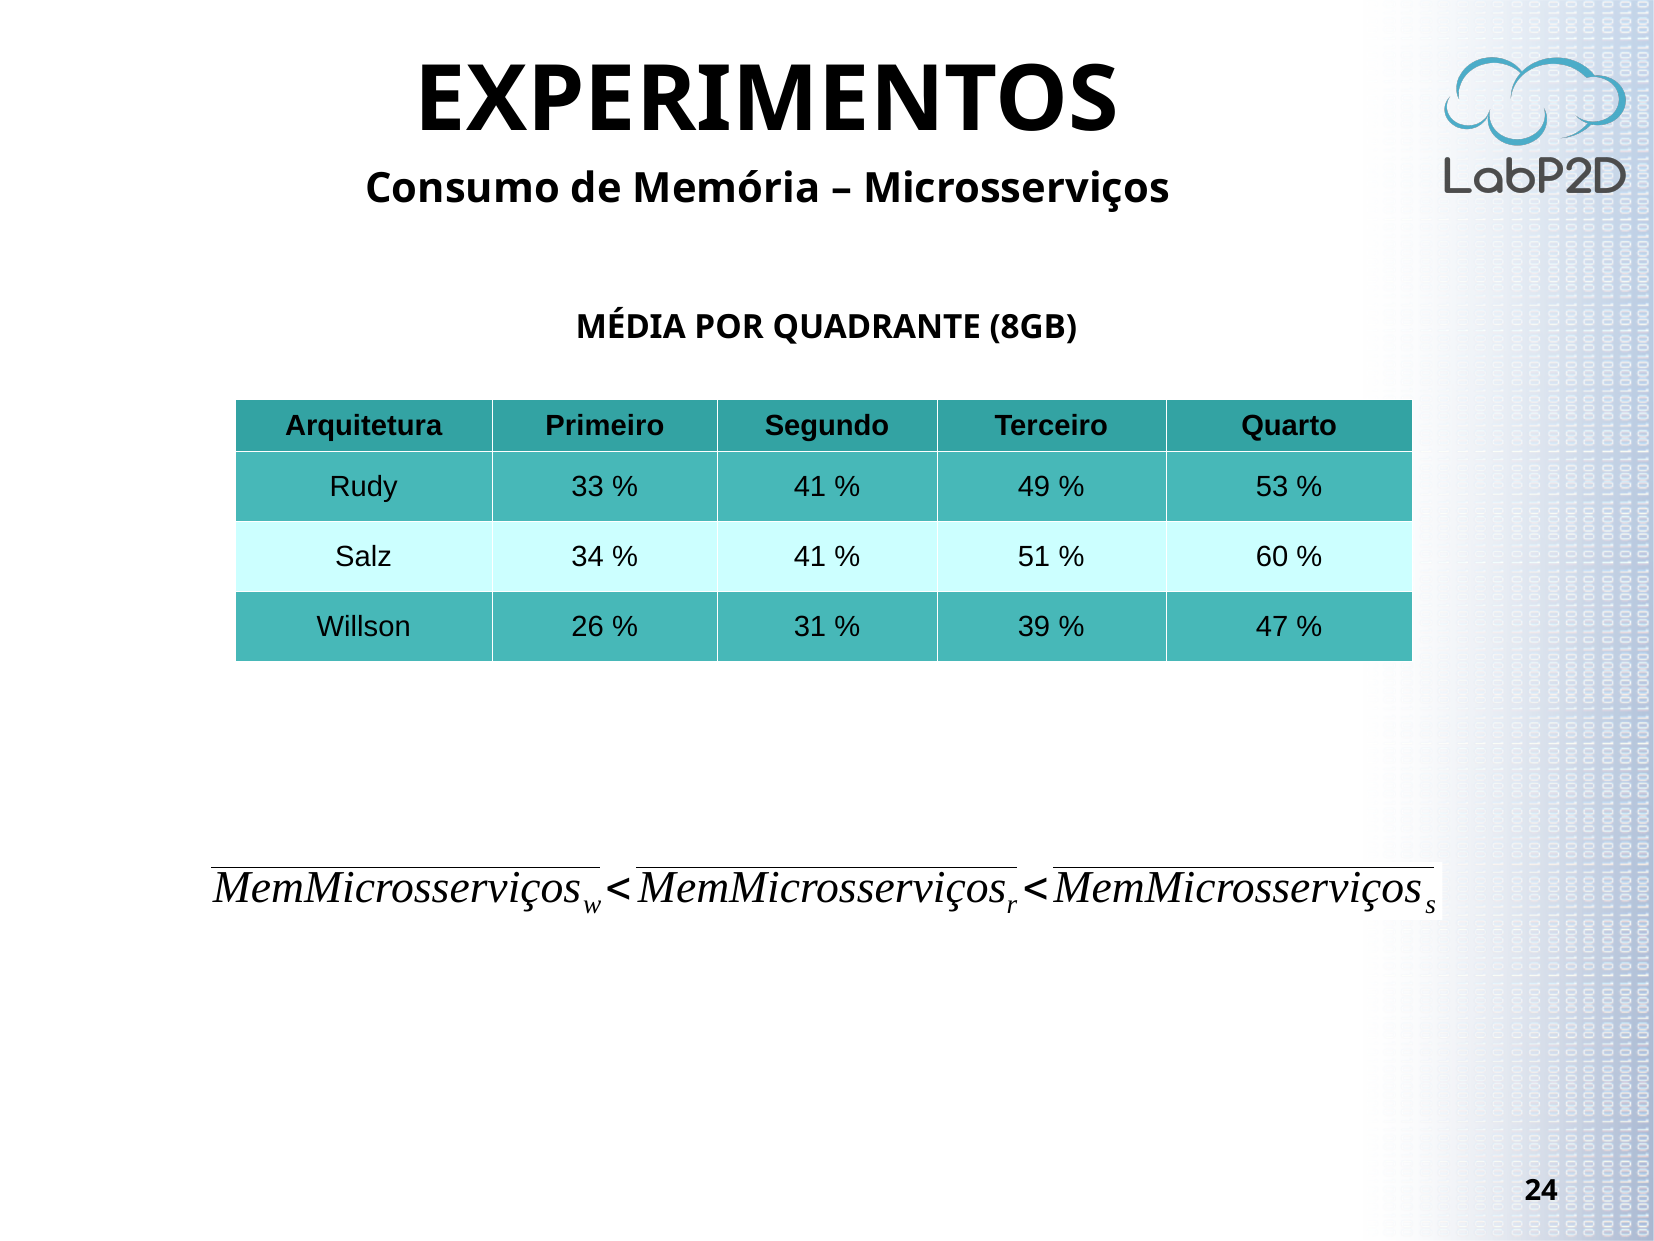

# EXPERIMENTOS Consumo de Memória – Microsserviços
MÉDIA POR QUADRANTE (8GB)
| Arquitetura | Primeiro | Segundo | Terceiro | Quarto |
| --- | --- | --- | --- | --- |
| Rudy | 33 % | 41 % | 49 % | 53 % |
| Salz | 34 % | 41 % | 51 % | 60 % |
| Willson | 26 % | 31 % | 39 % | 47 % |
24